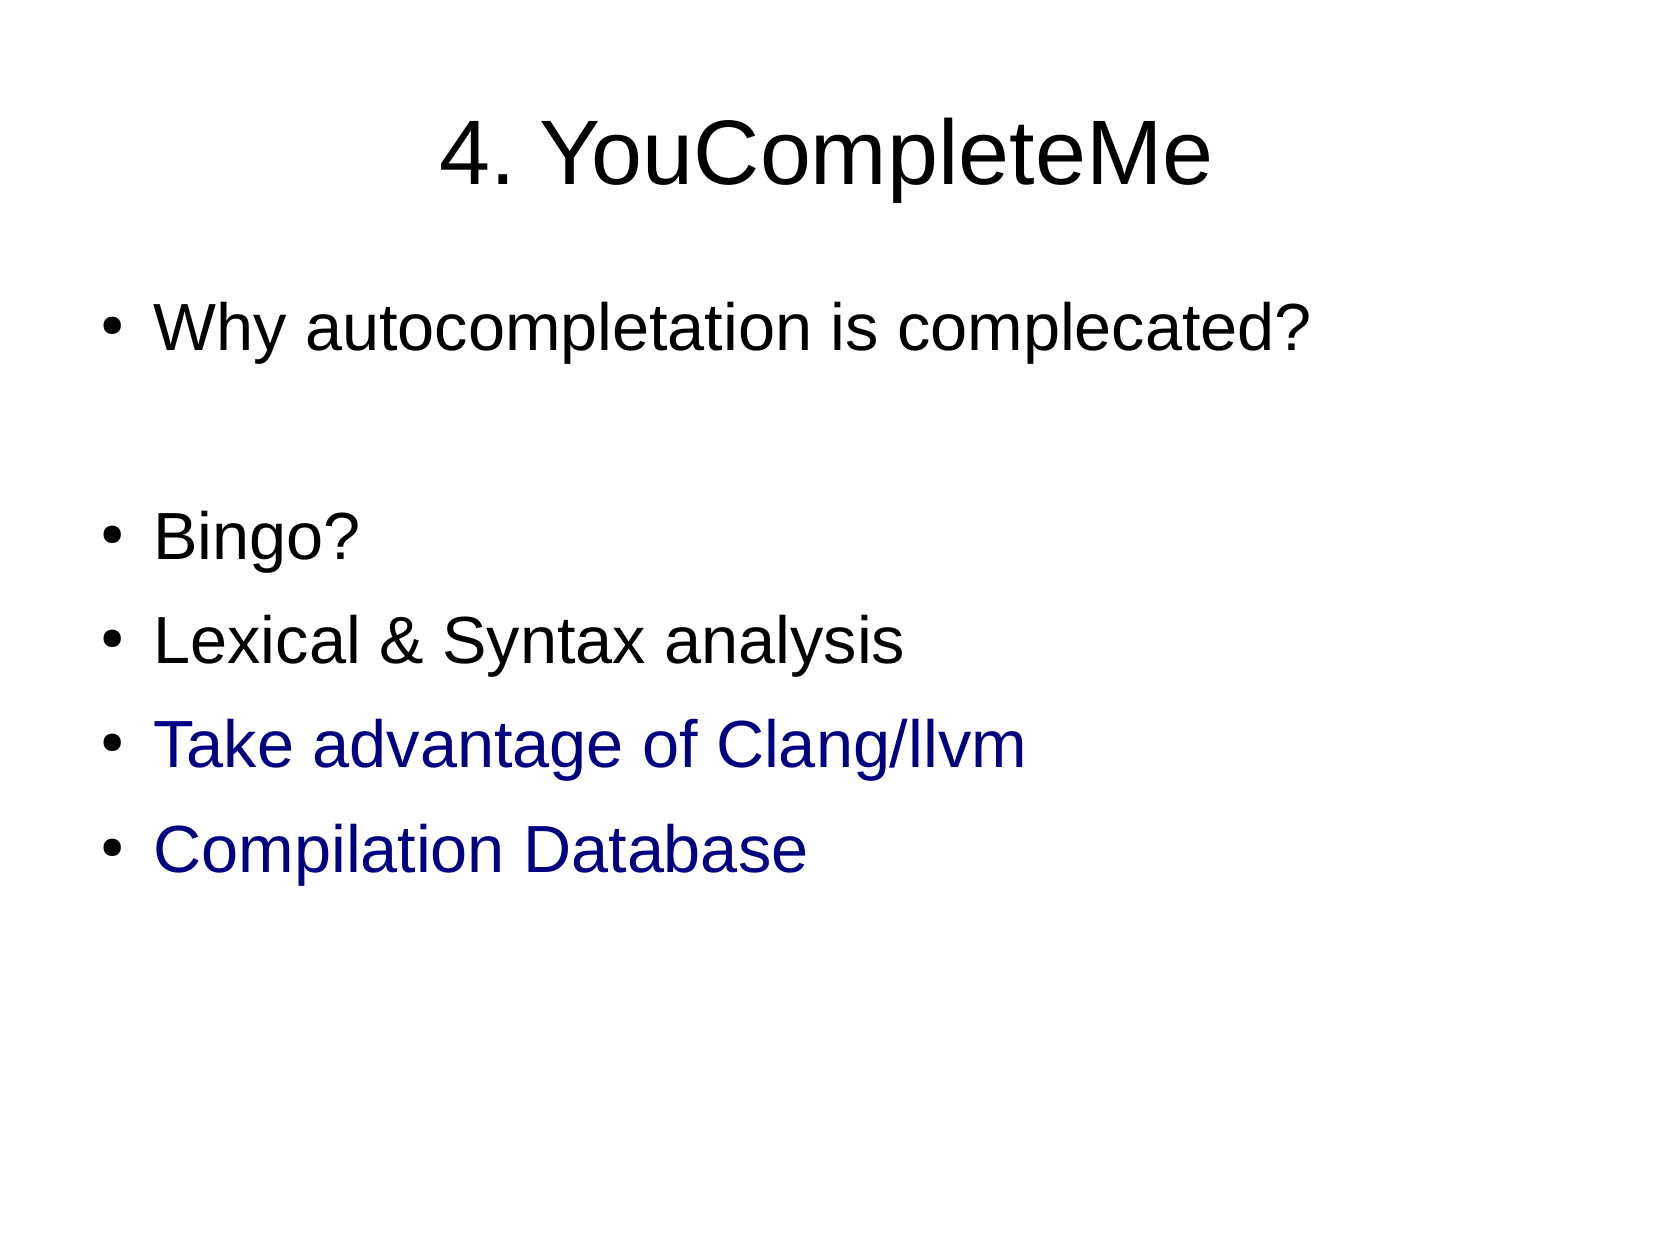

# 4. YouCompleteMe
Why autocompletation is complecated?
Bingo?
Lexical & Syntax analysis
Take advantage of Clang/llvm
Compilation Database